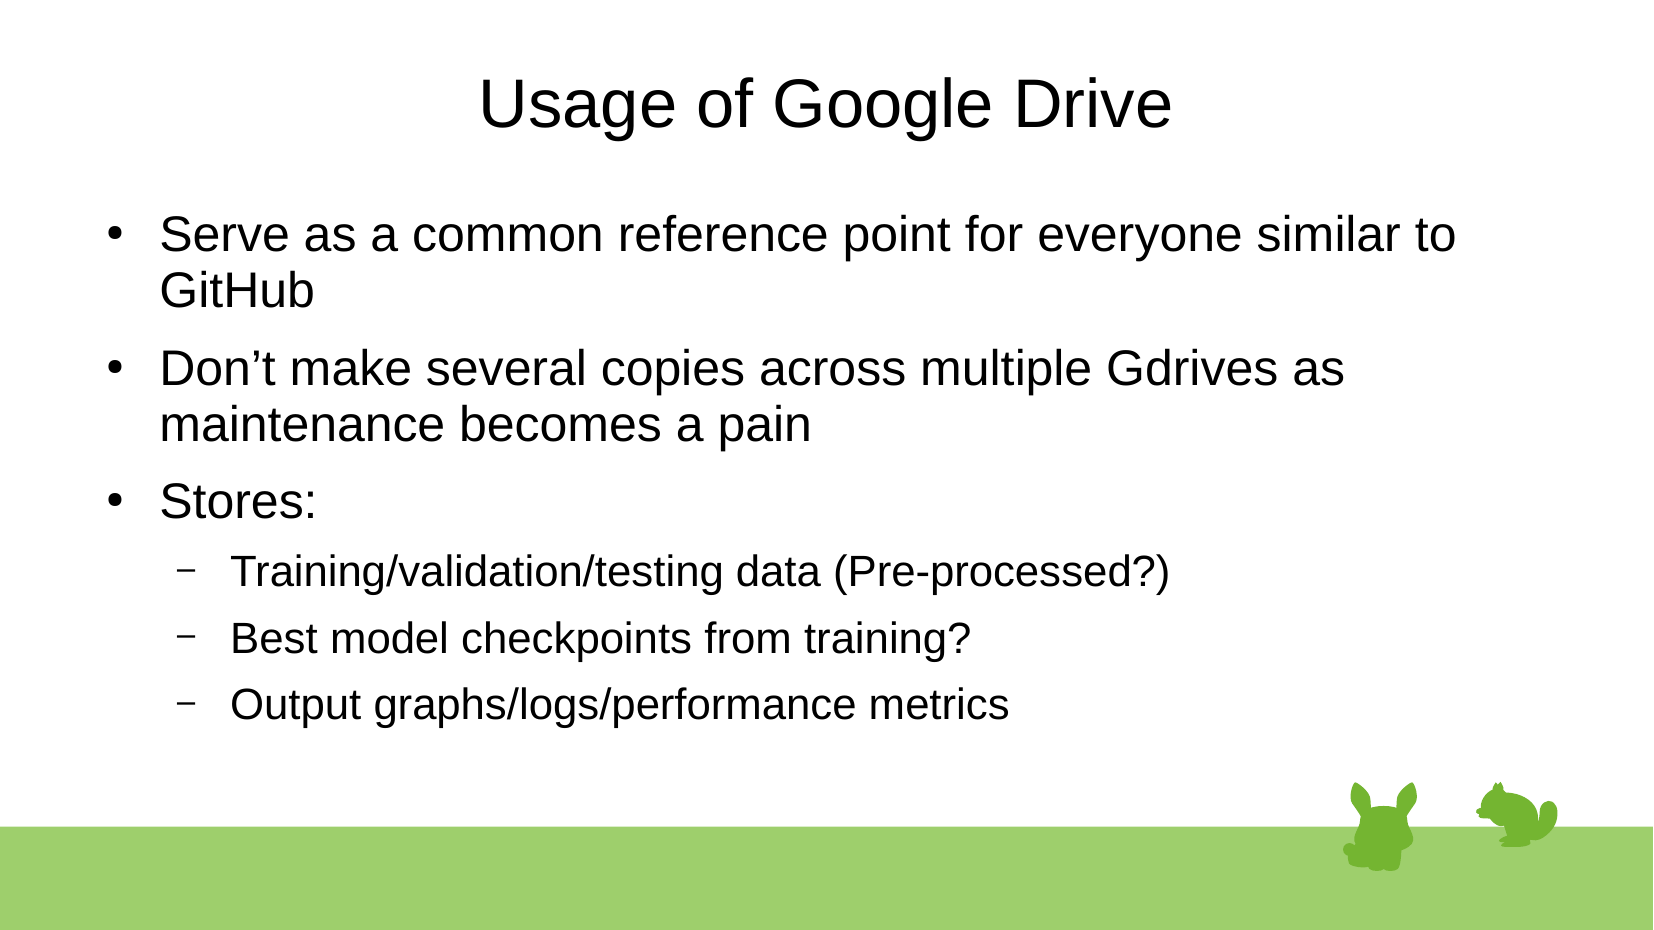

# Usage of Google Drive
Serve as a common reference point for everyone similar to GitHub
Don’t make several copies across multiple Gdrives as maintenance becomes a pain
Stores:
Training/validation/testing data (Pre-processed?)
Best model checkpoints from training?
Output graphs/logs/performance metrics